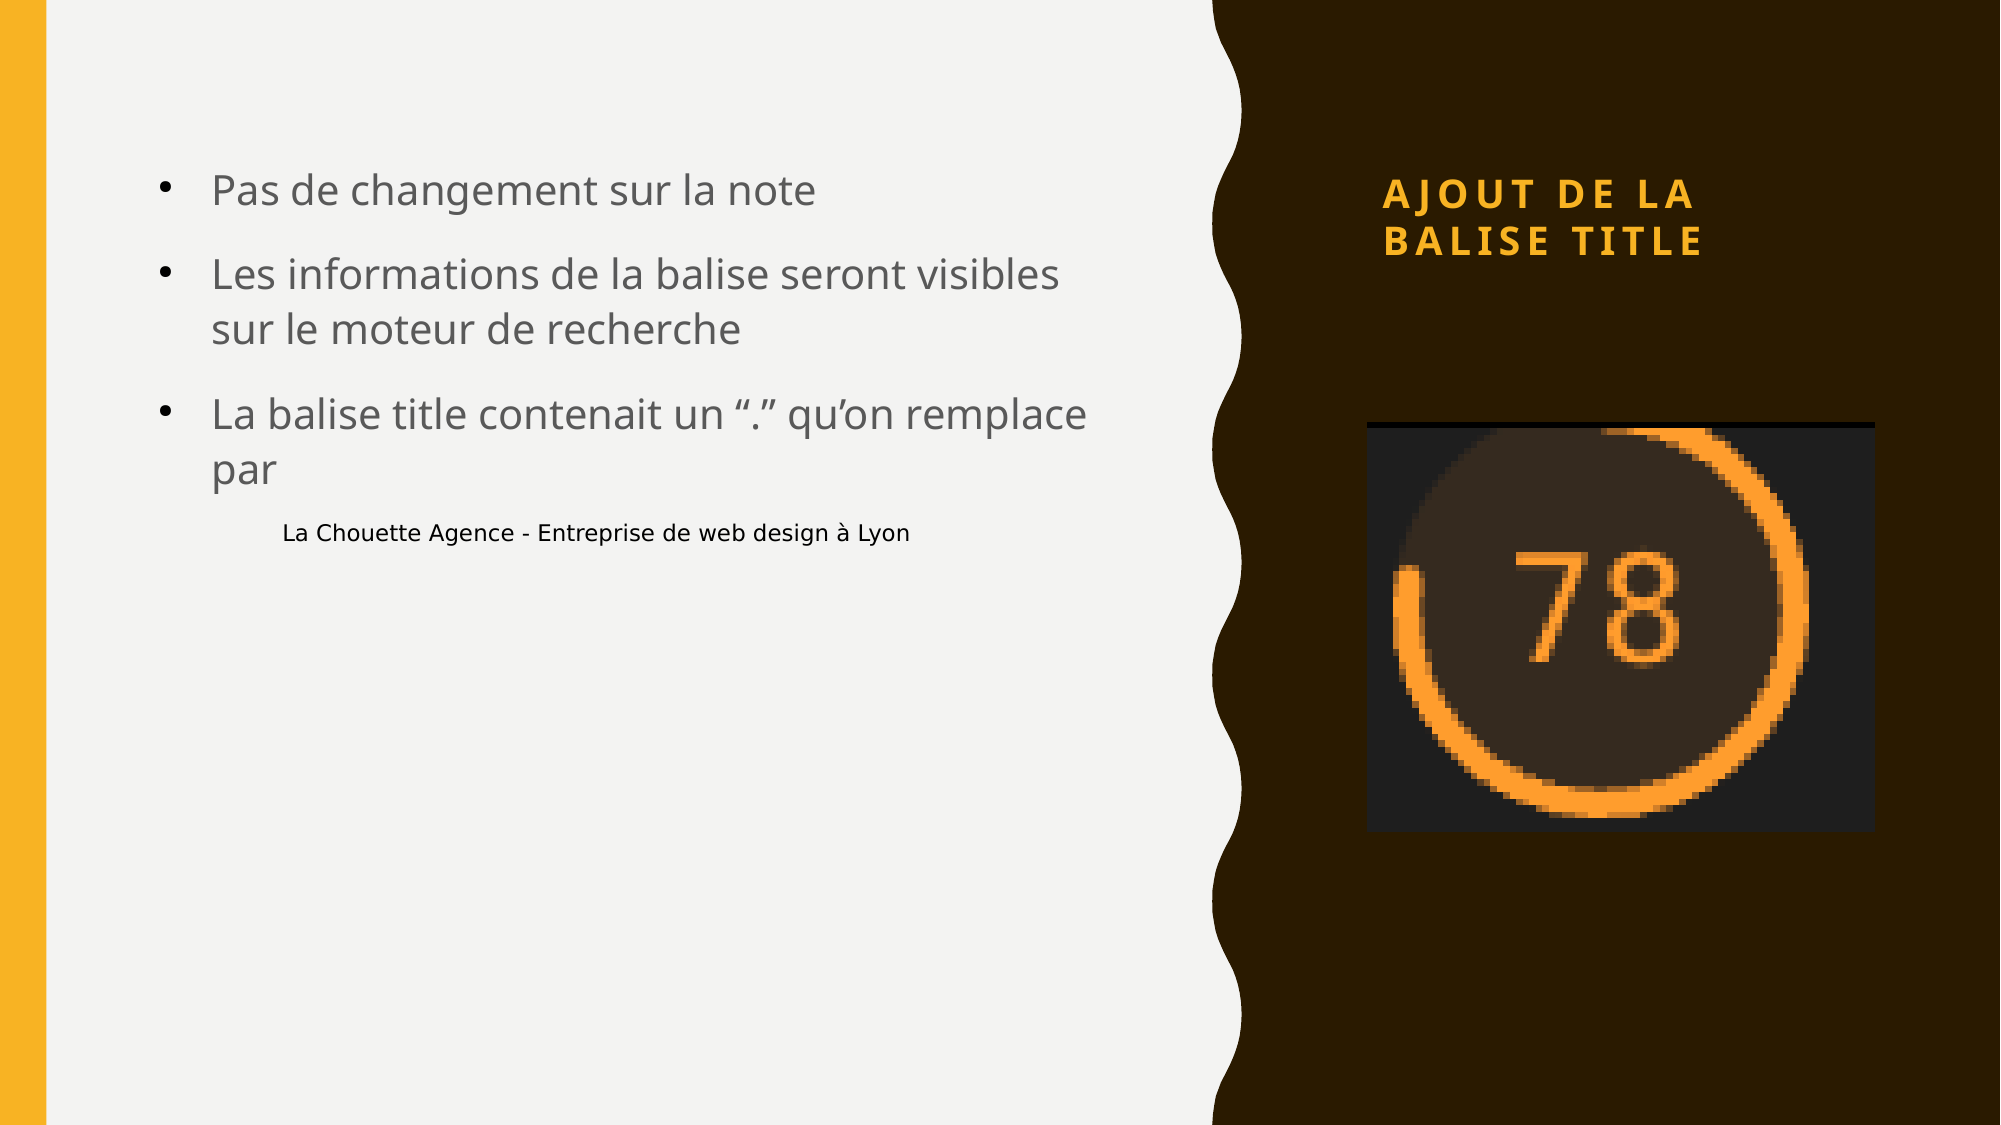

# Ajout de la balise Title
Pas de changement sur la note
Les informations de la balise seront visibles sur le moteur de recherche
La balise title contenait un “.” qu’on remplace par
La Chouette Agence - Entreprise de web design à Lyon